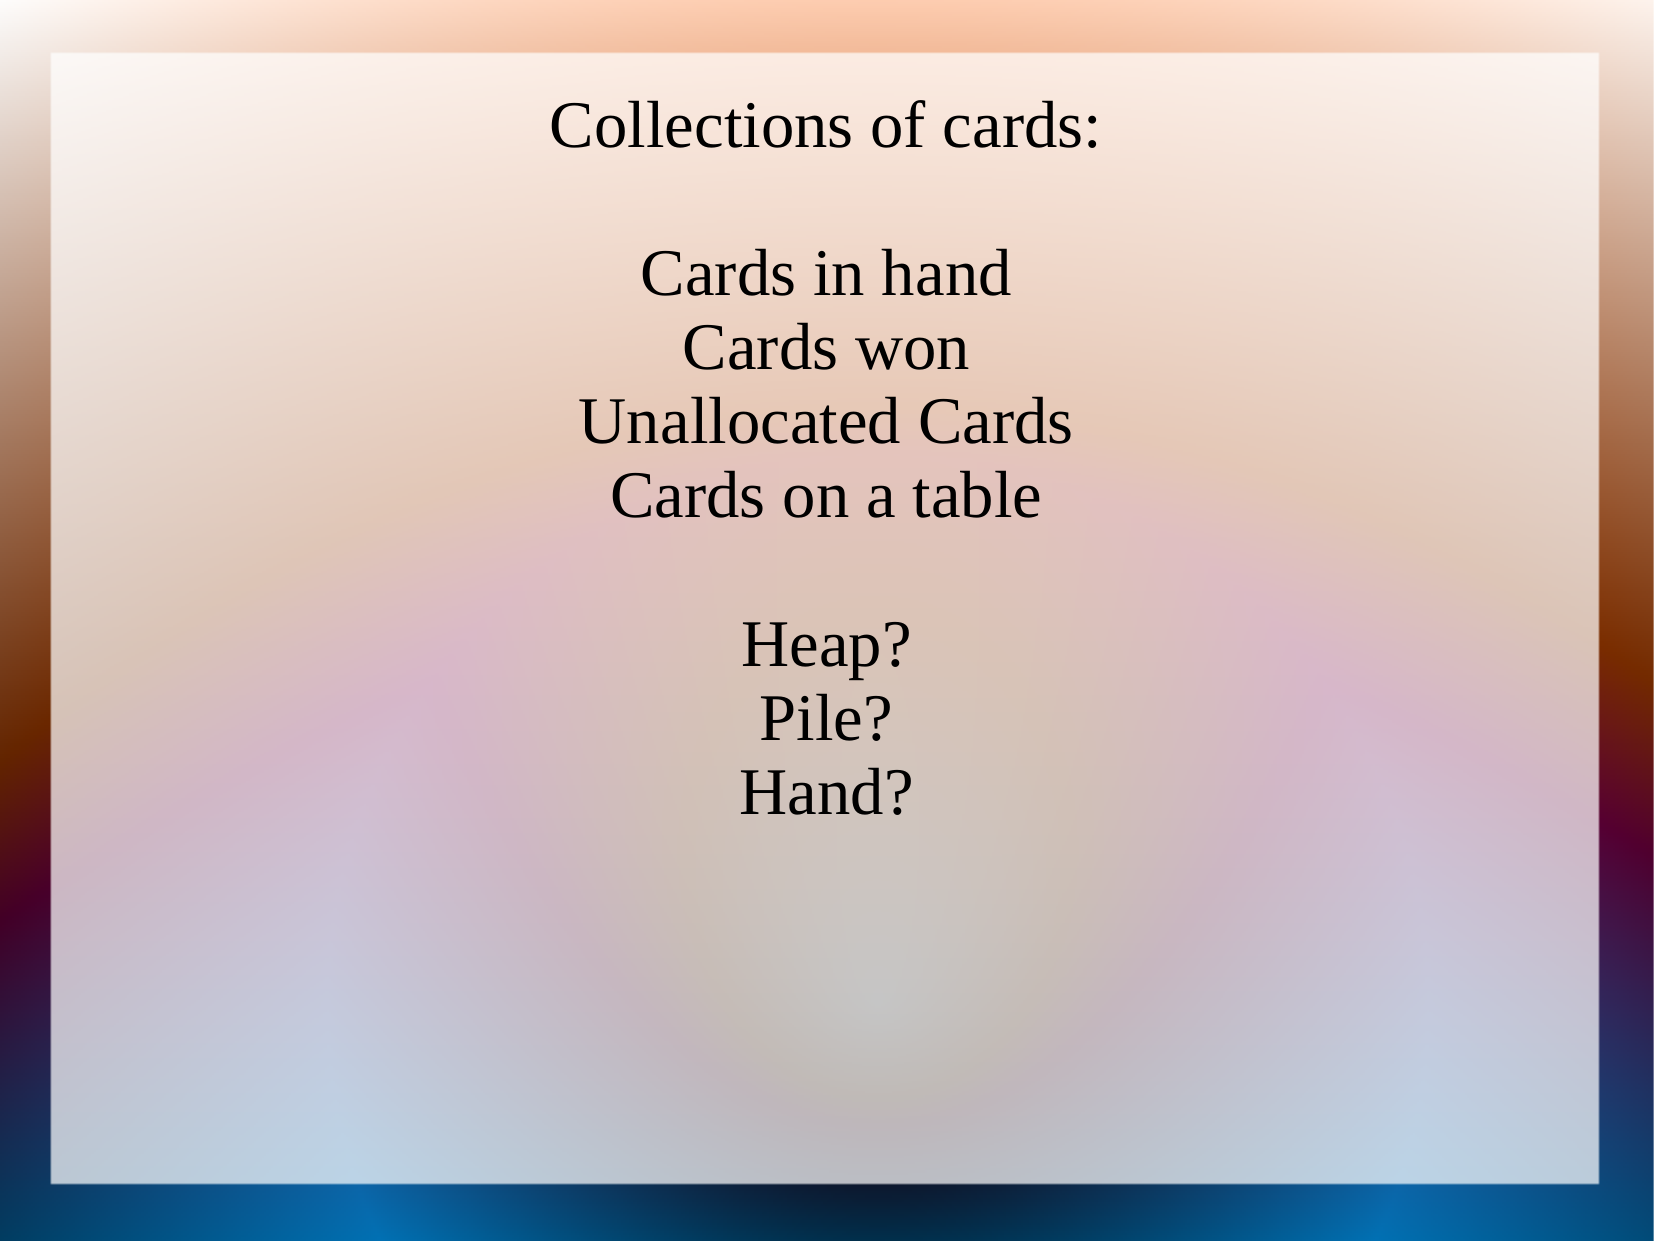

# Collections of cards:
Cards in hand
Cards won
Unallocated Cards
Cards on a table
Heap?
Pile?
Hand?